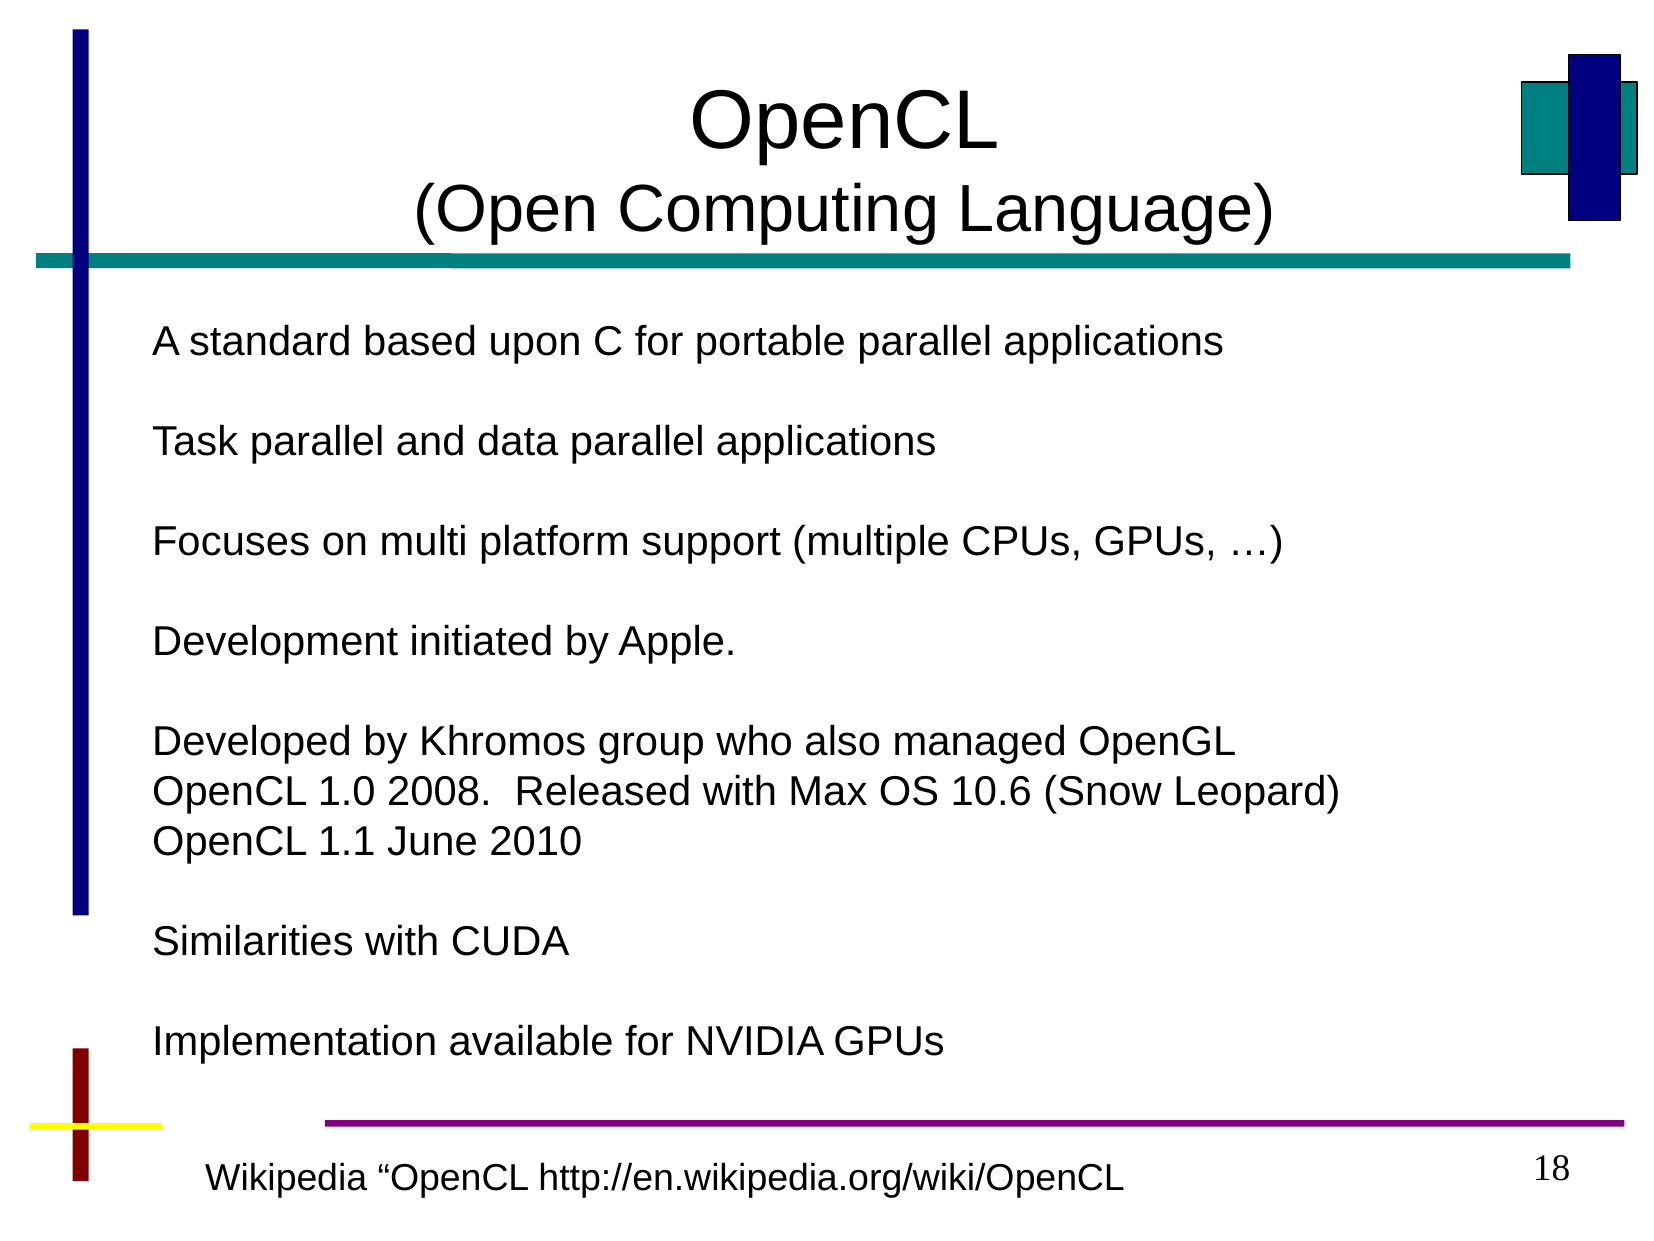

OpenCL
(Open Computing Language)
A standard based upon C for portable parallel applications
Task parallel and data parallel applications
Focuses on multi platform support (multiple CPUs, GPUs, …)
Development initiated by Apple.
Developed by Khromos group who also managed OpenGL
OpenCL 1.0 2008. Released with Max OS 10.6 (Snow Leopard)
OpenCL 1.1 June 2010
Similarities with CUDA
Implementation available for NVIDIA GPUs
Wikipedia “OpenCL http://en.wikipedia.org/wiki/OpenCL